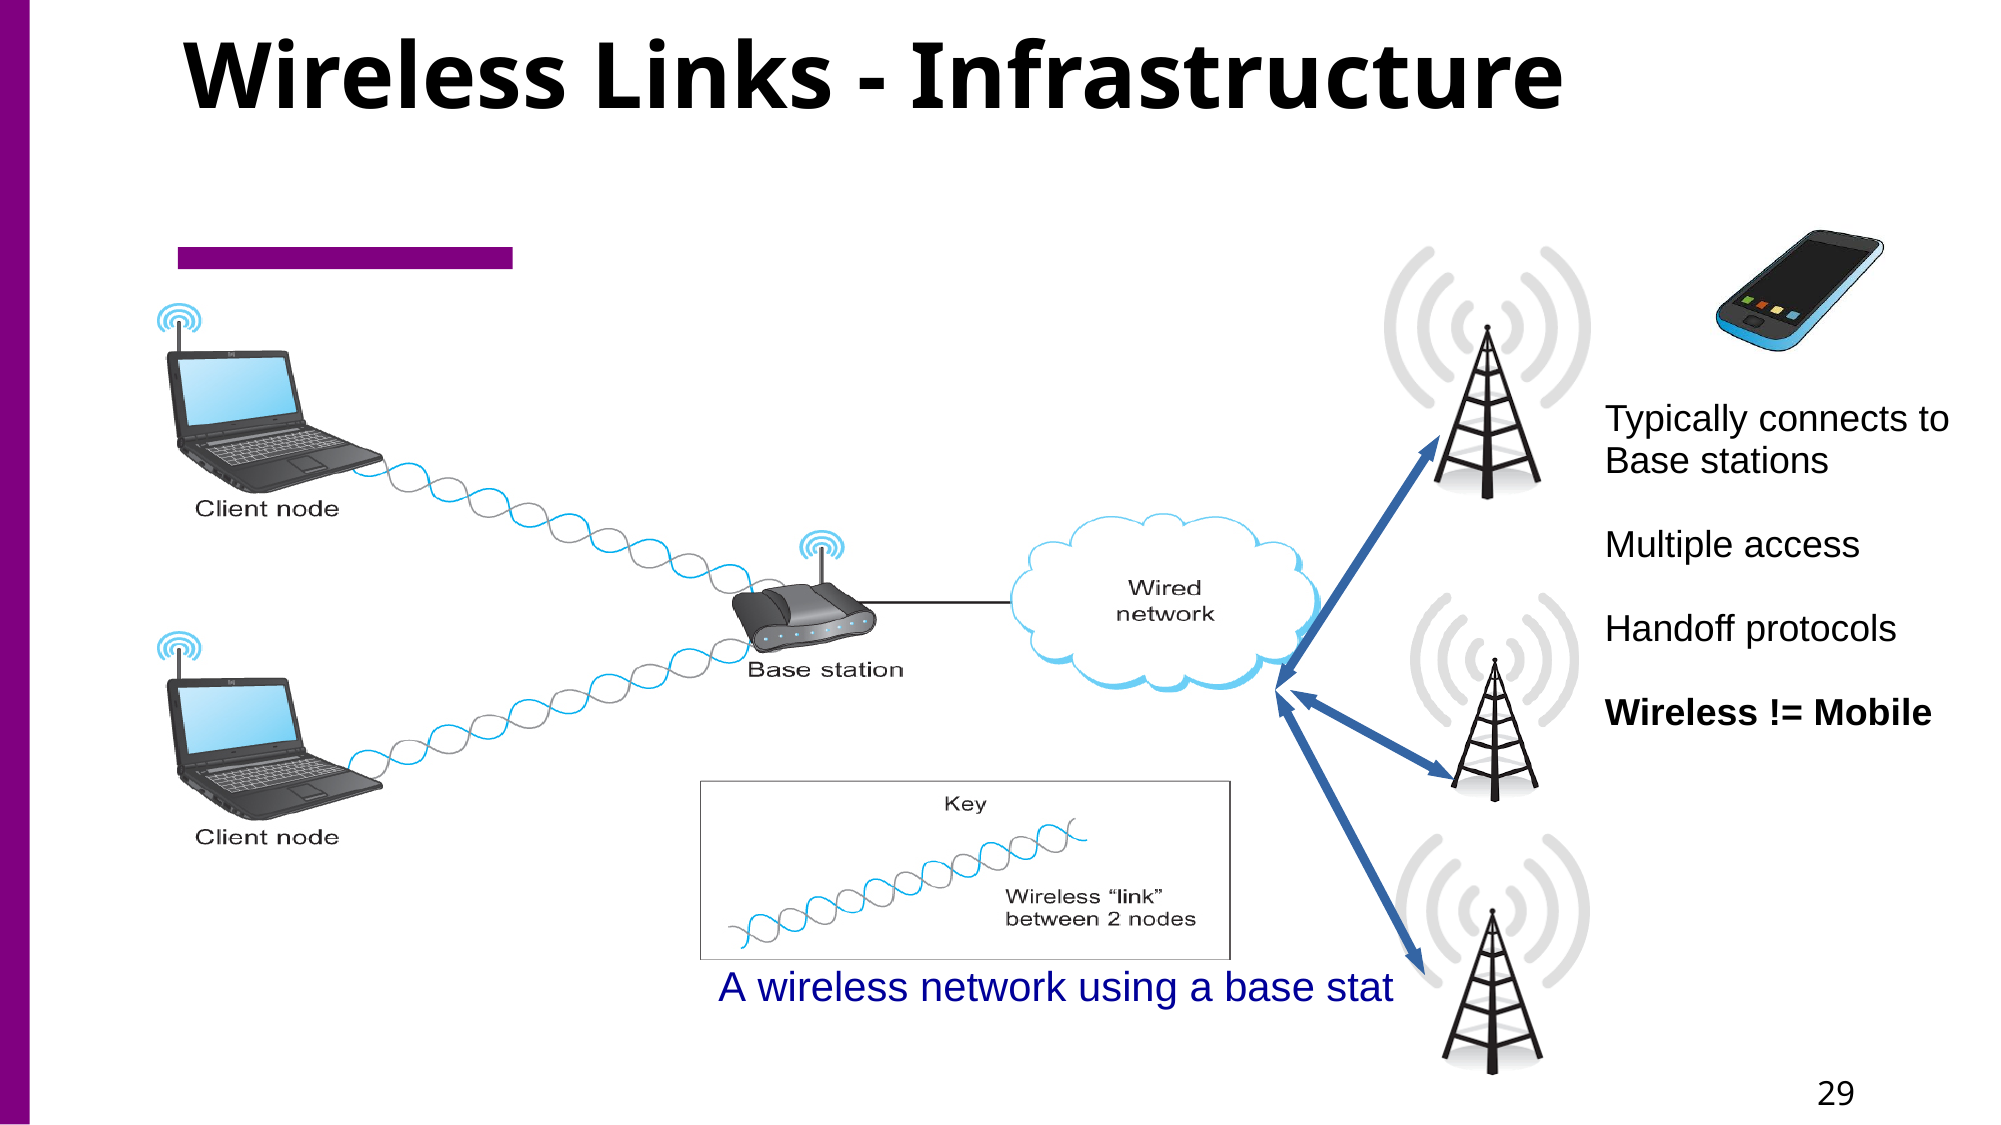

# Wireless Links - Infrastructure
Typically connects to
Base stations
Multiple access
Handoff protocols
Wireless != Mobile
A wireless network using a base station